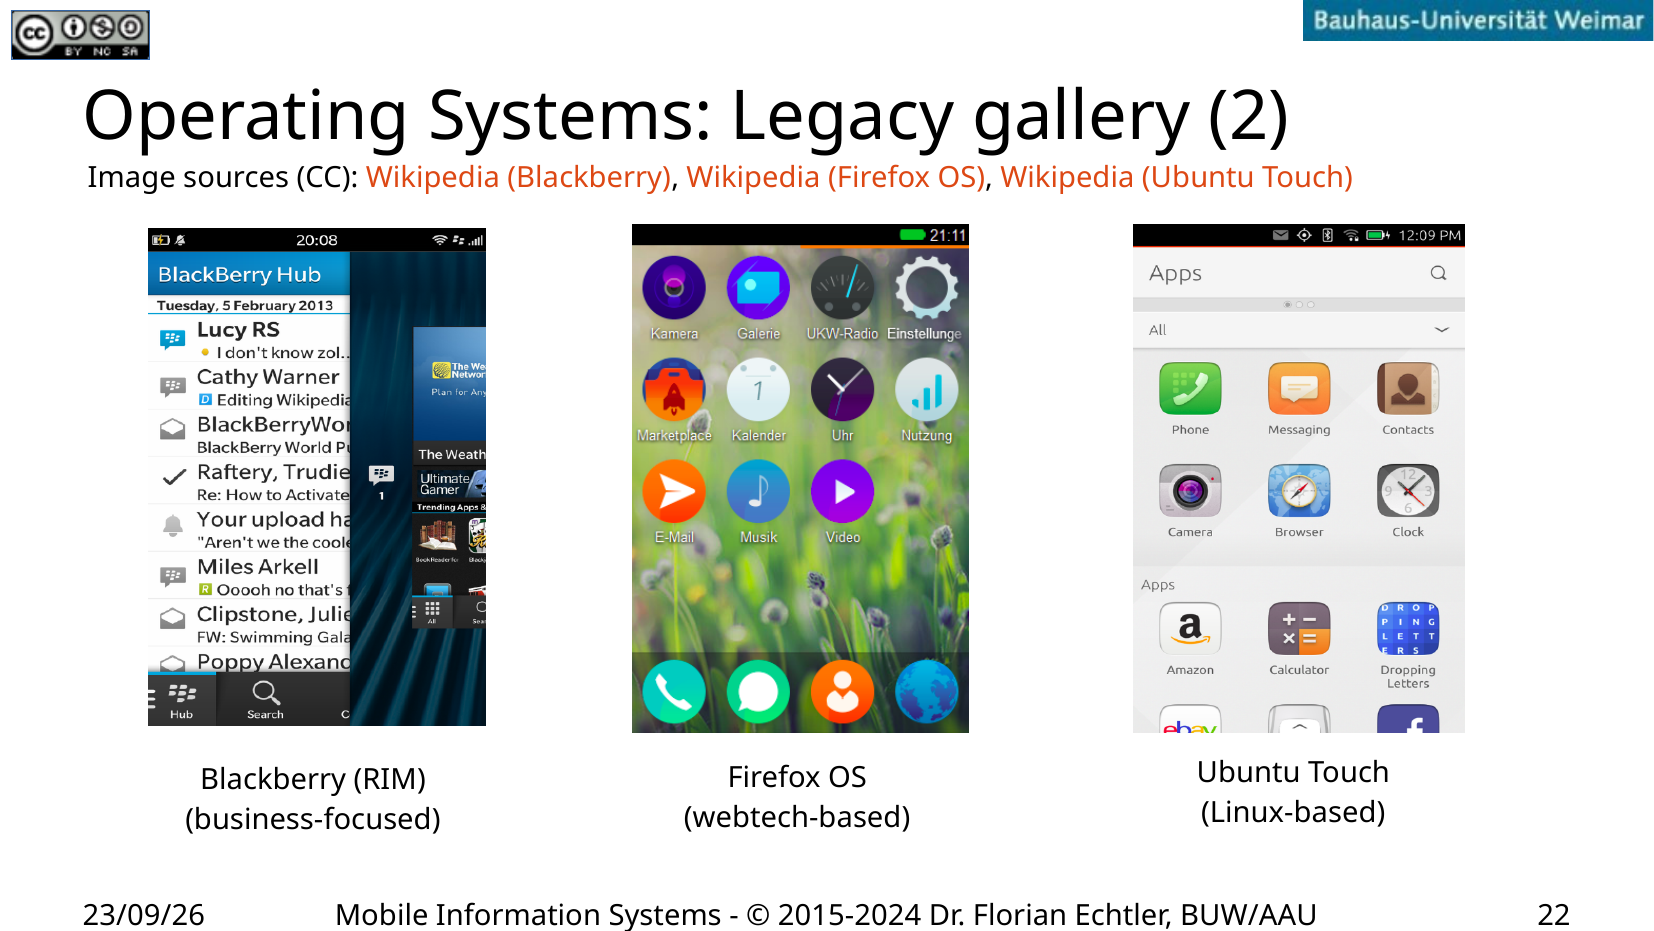

# Operating Systems: Legacy gallery (2)
Image sources (CC): Wikipedia (Blackberry), Wikipedia (Firefox OS), Wikipedia (Ubuntu Touch)
Ubuntu Touch
(Linux-based)
Firefox OS
(webtech-based)
Blackberry (RIM)
(business-focused)
Mobile Information Systems - © 2015-2024 Dr. Florian Echtler, BUW/AAU
22